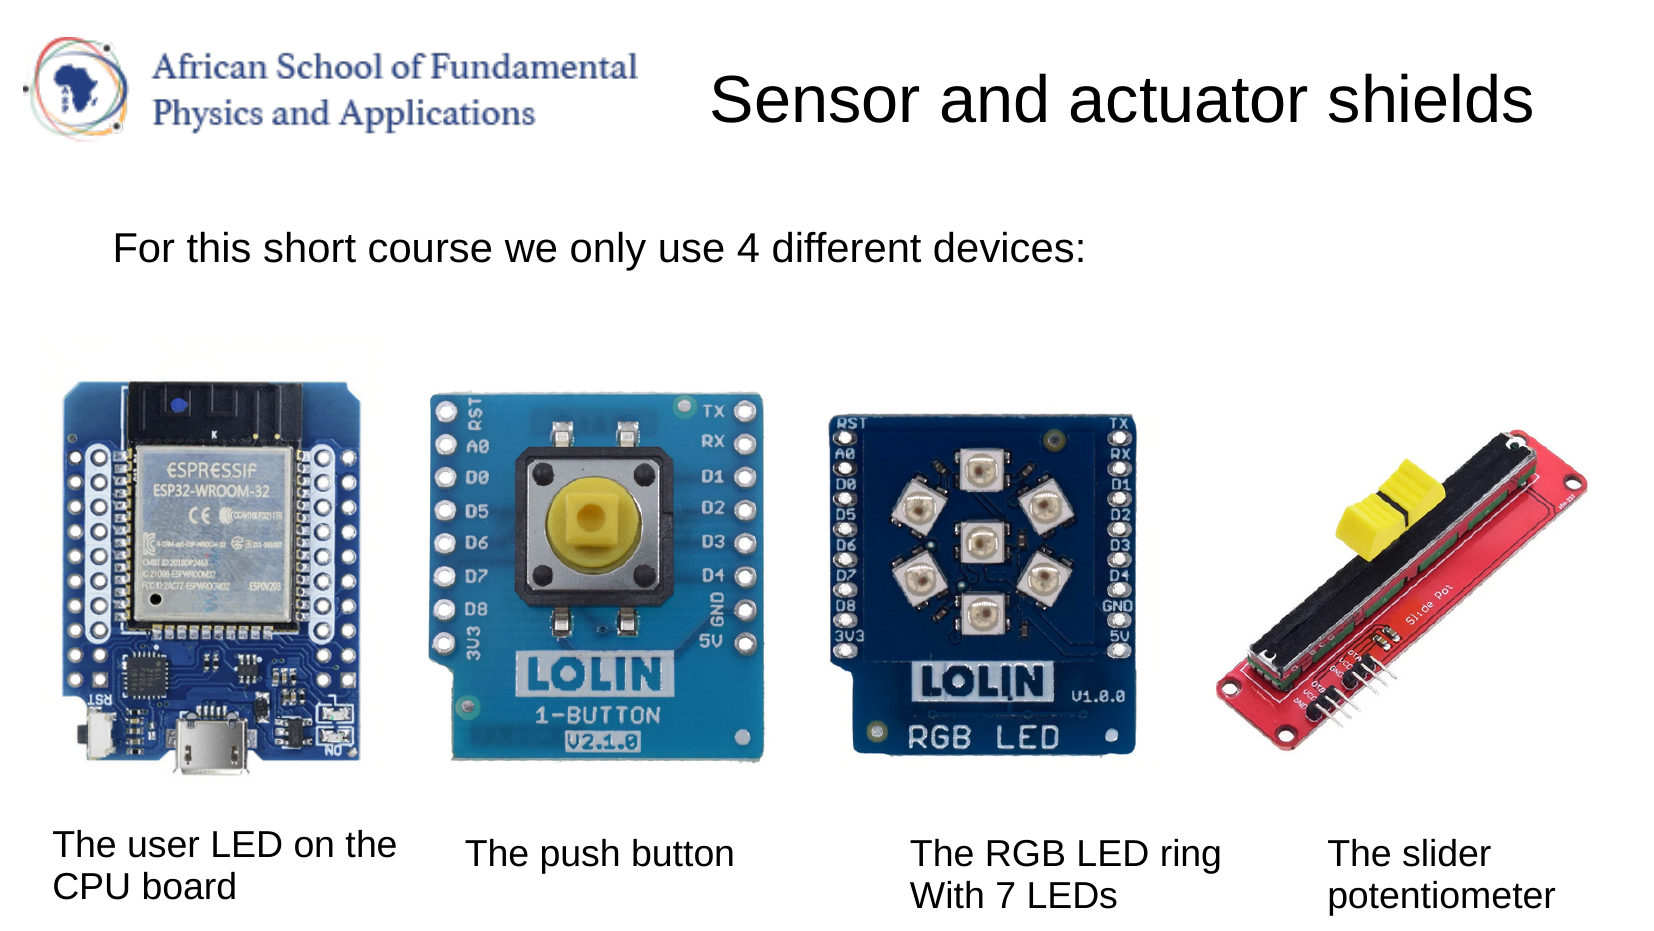

# Sensor and actuator shields
For this short course we only use 4 different devices:
The user LED on the
CPU board
The push button
The RGB LED ring
With 7 LEDs
The slider
potentiometer